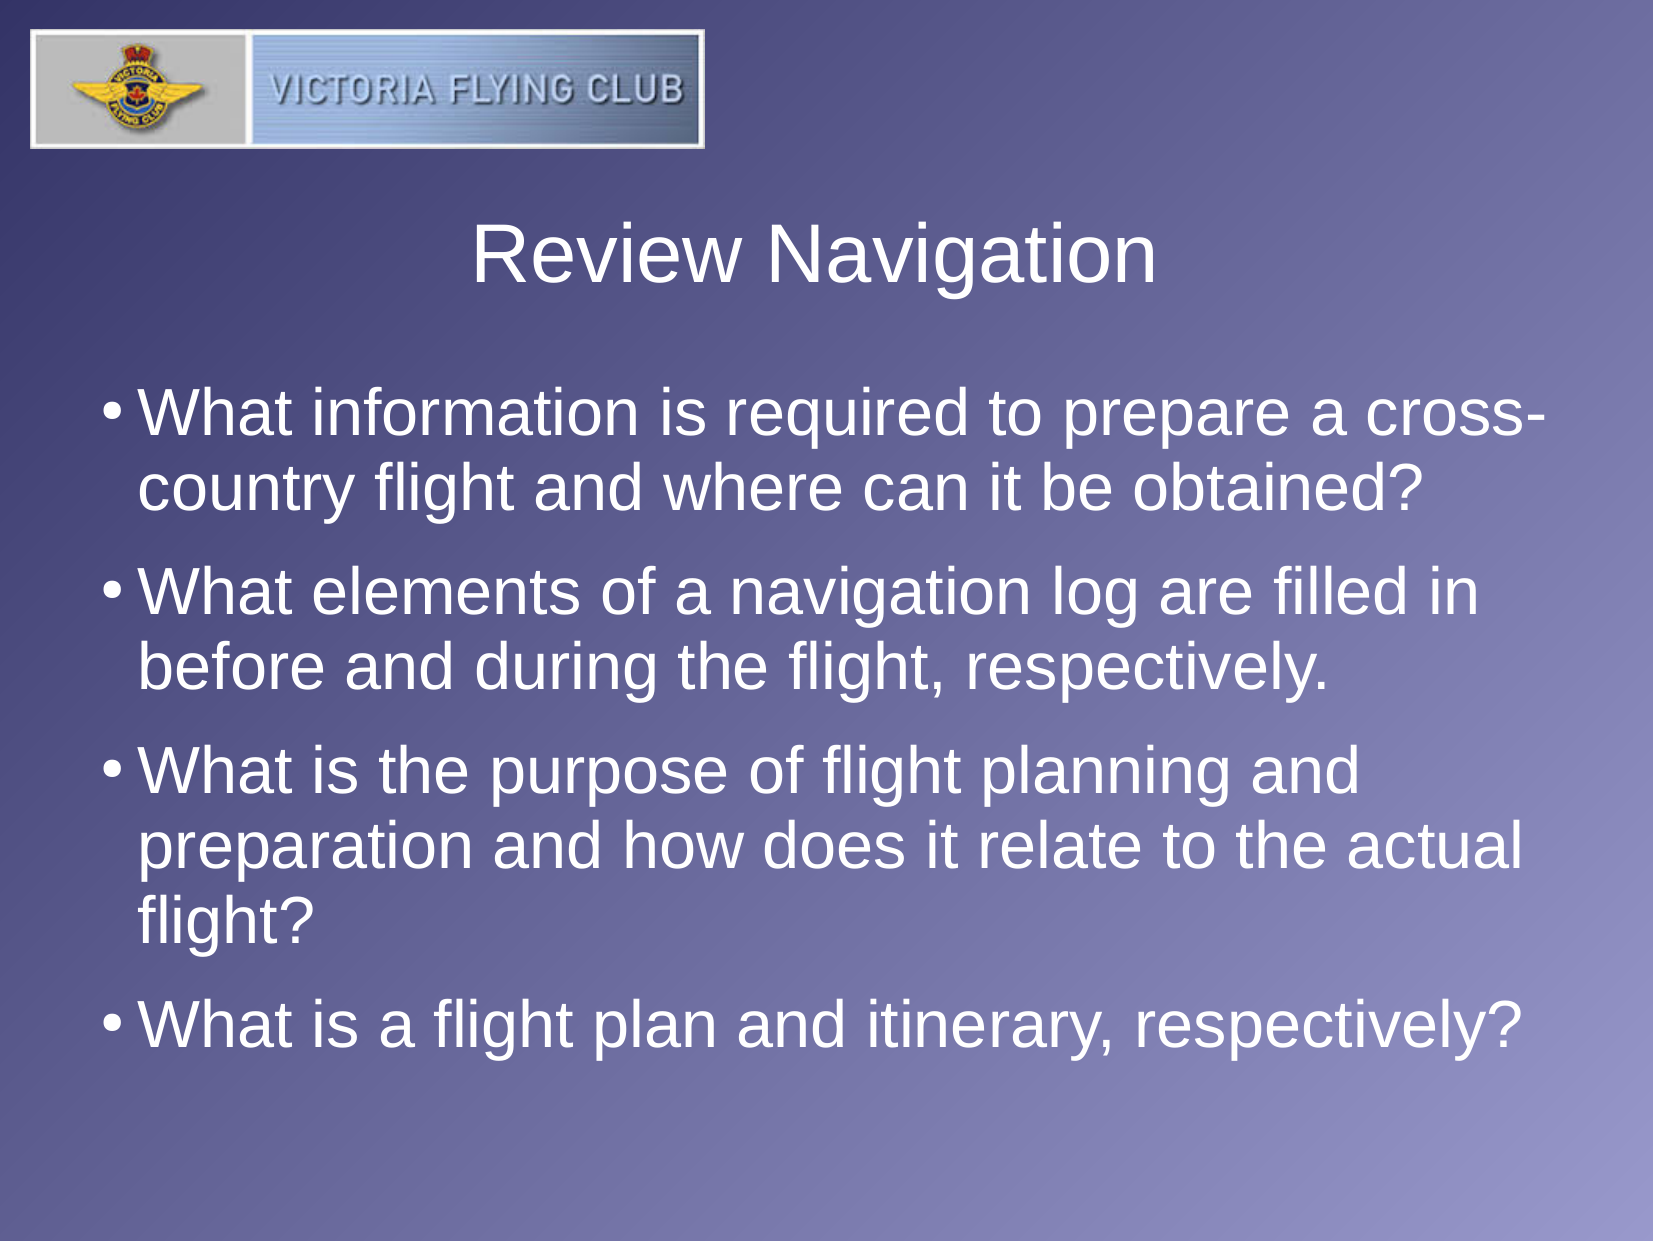

# Review Navigation
What information is required to prepare a cross-country flight and where can it be obtained?
What elements of a navigation log are filled in before and during the flight, respectively.
What is the purpose of flight planning and preparation and how does it relate to the actual flight?
What is a flight plan and itinerary, respectively?